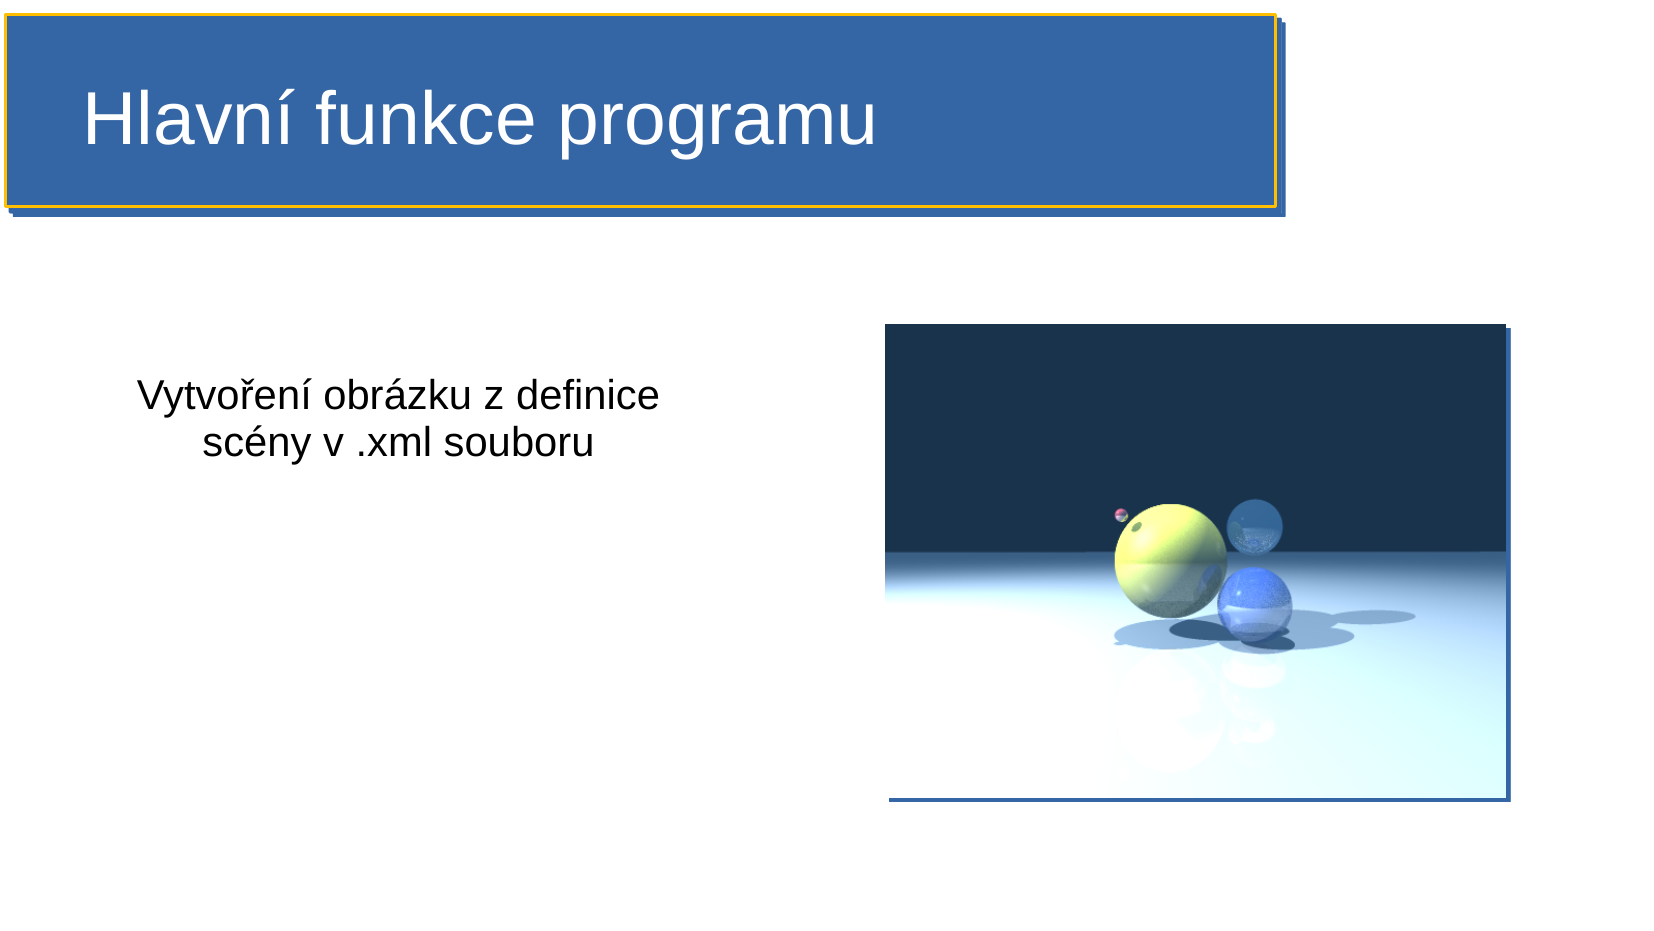

# Hlavní funkce programu
Vytvoření obrázku z definice scény v .xml souboru